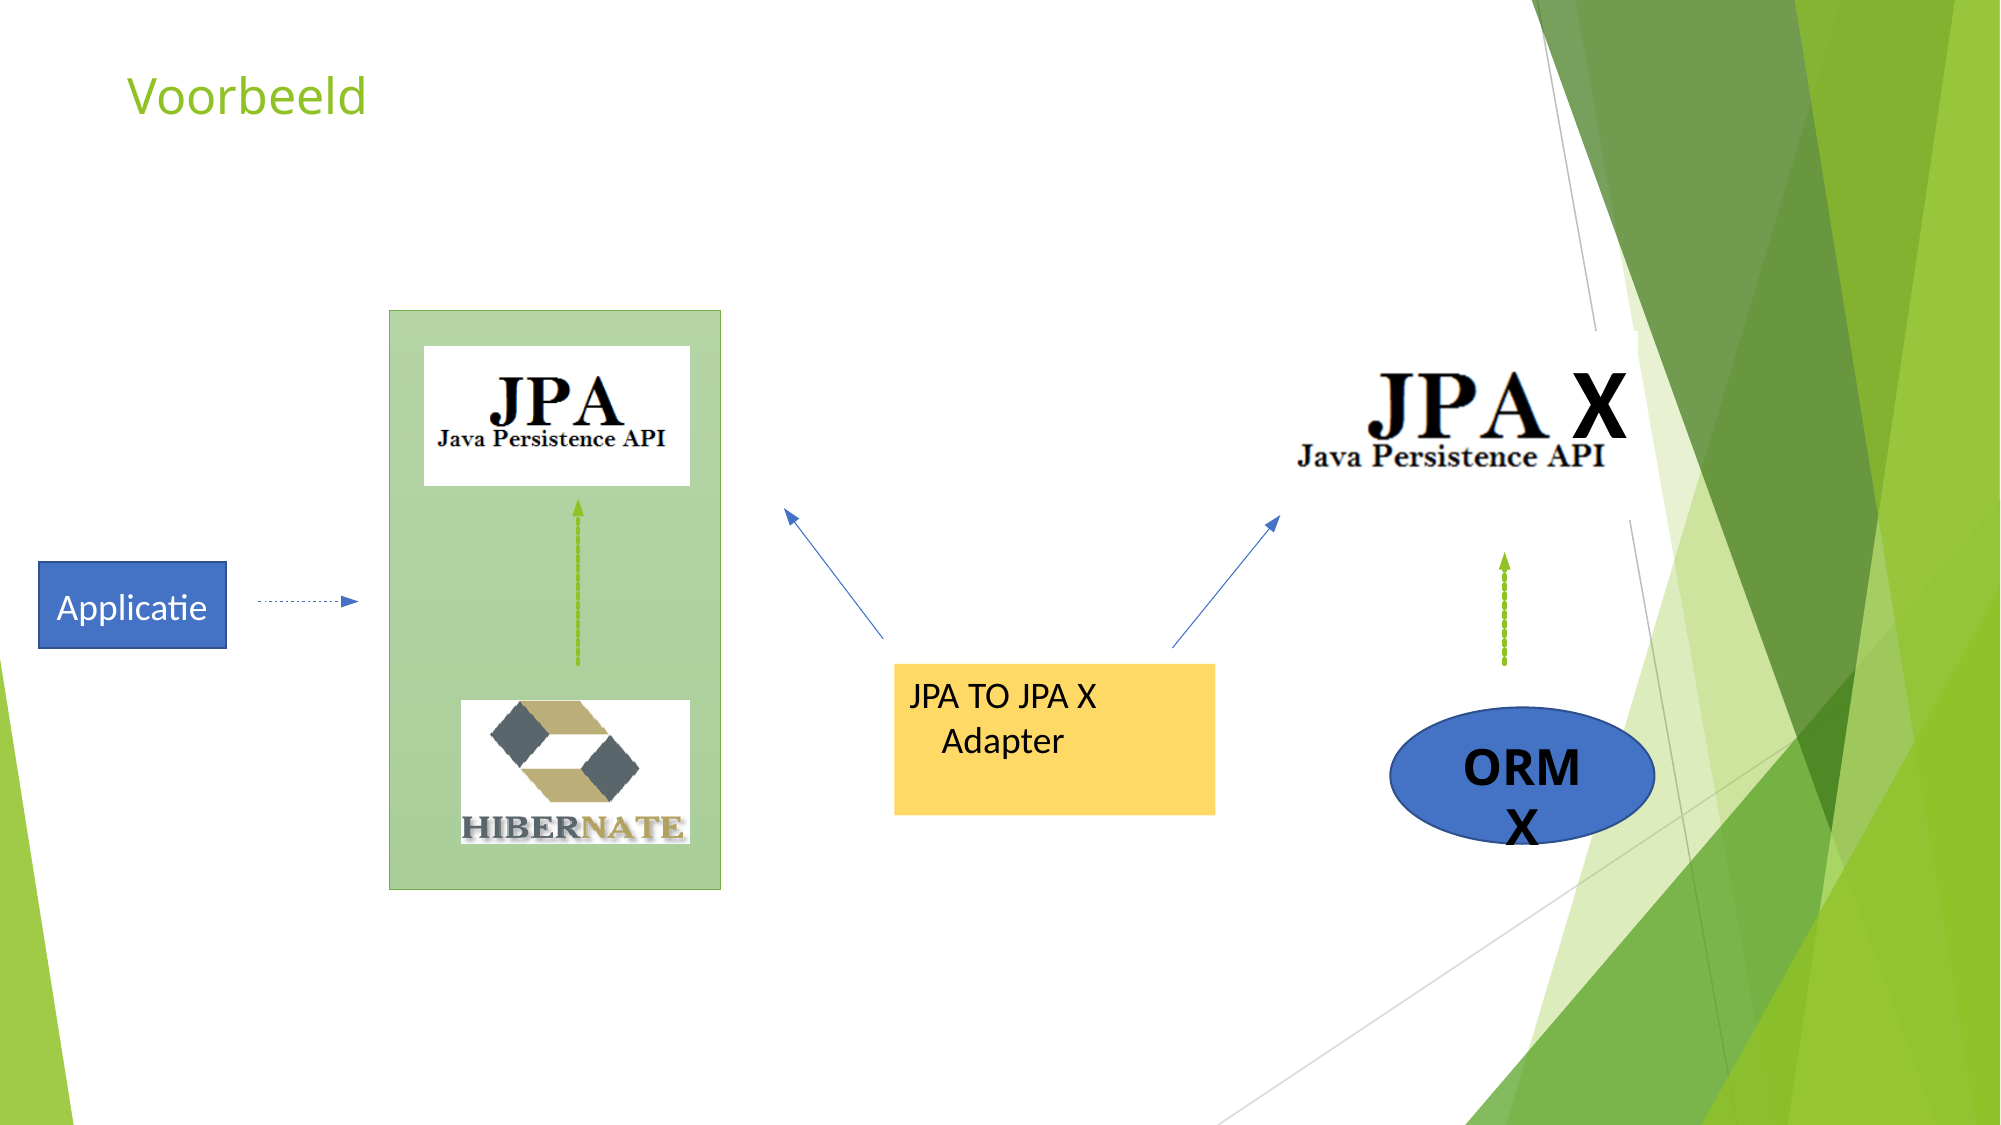

# Voorbeeld
X
Applicatie
JPA TO JPA X Adapter
ORM X